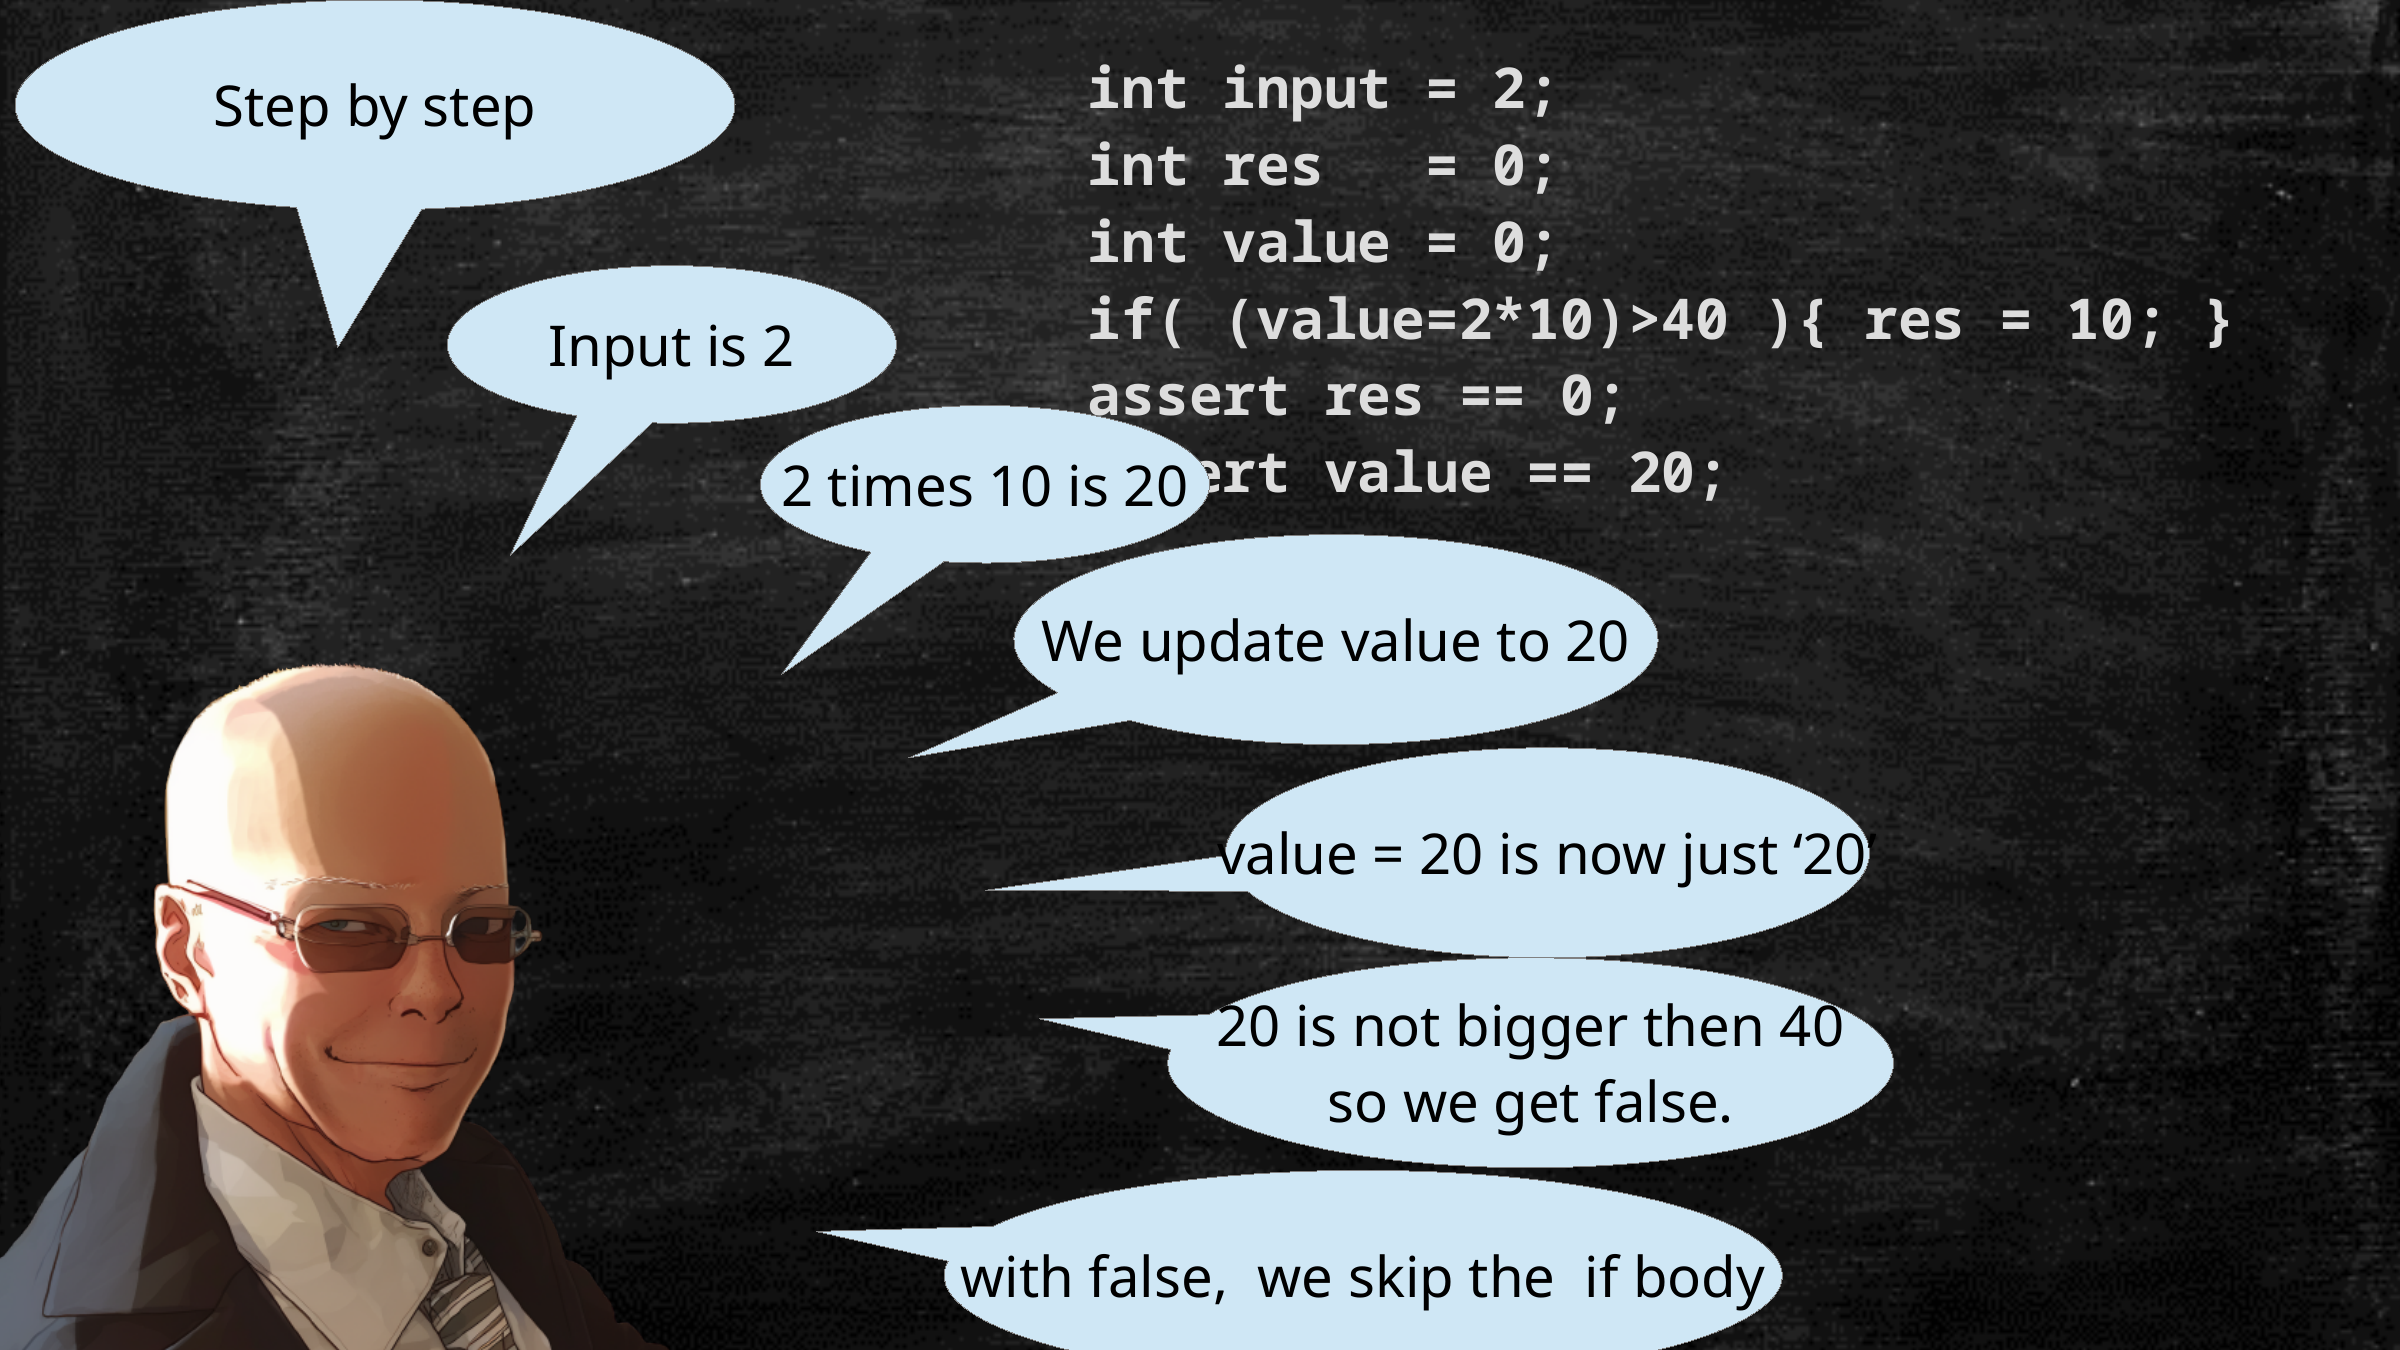

Step by step
int input = 2;
int res = 0;
int value = 0;
if( (value=2*10)>40 ){ res = 10; }
assert res == 0;
assert value == 20;
Input is 2
2 times 10 is 20
We update value to 20
value = 20 is now just ‘20’
20 is not bigger then 40
so we get false.
with false, we skip the if body